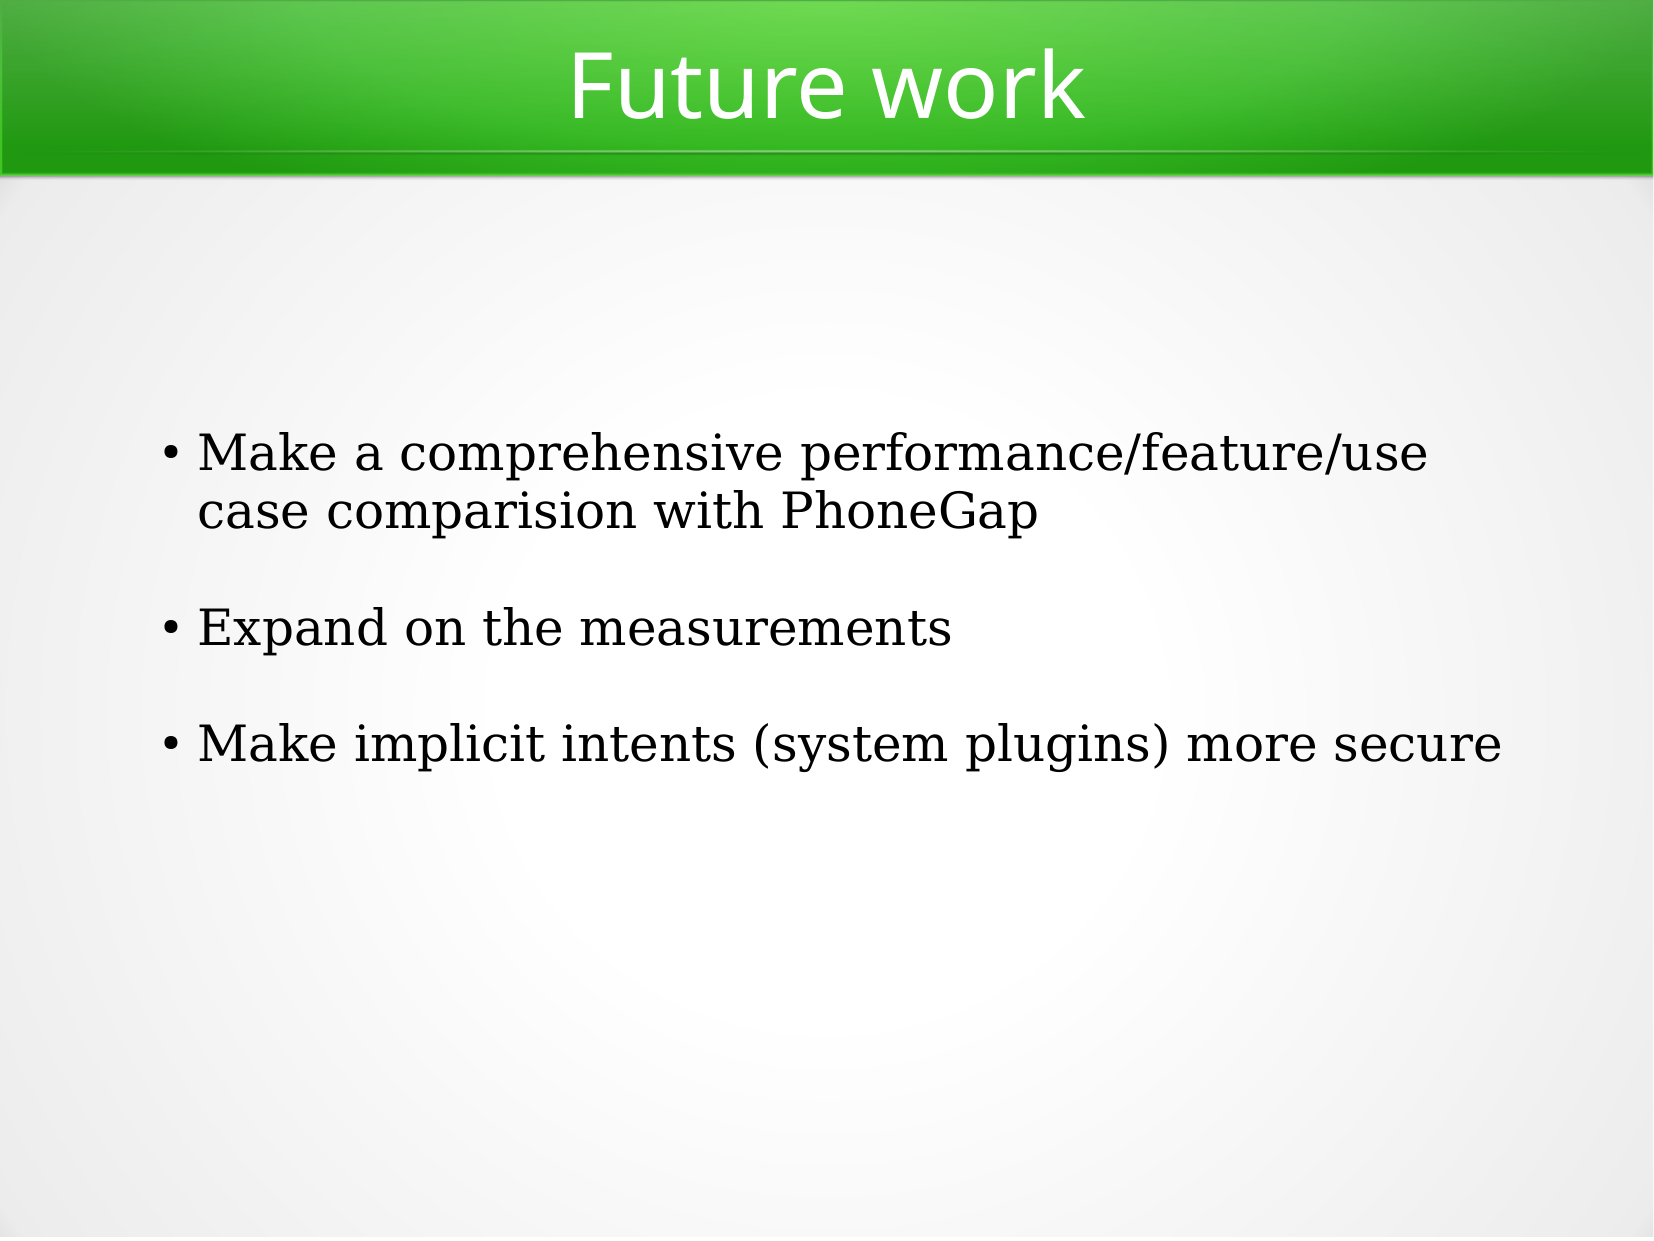

# Future work
Make a comprehensive performance/feature/use case comparision with PhoneGap
Expand on the measurements
Make implicit intents (system plugins) more secure